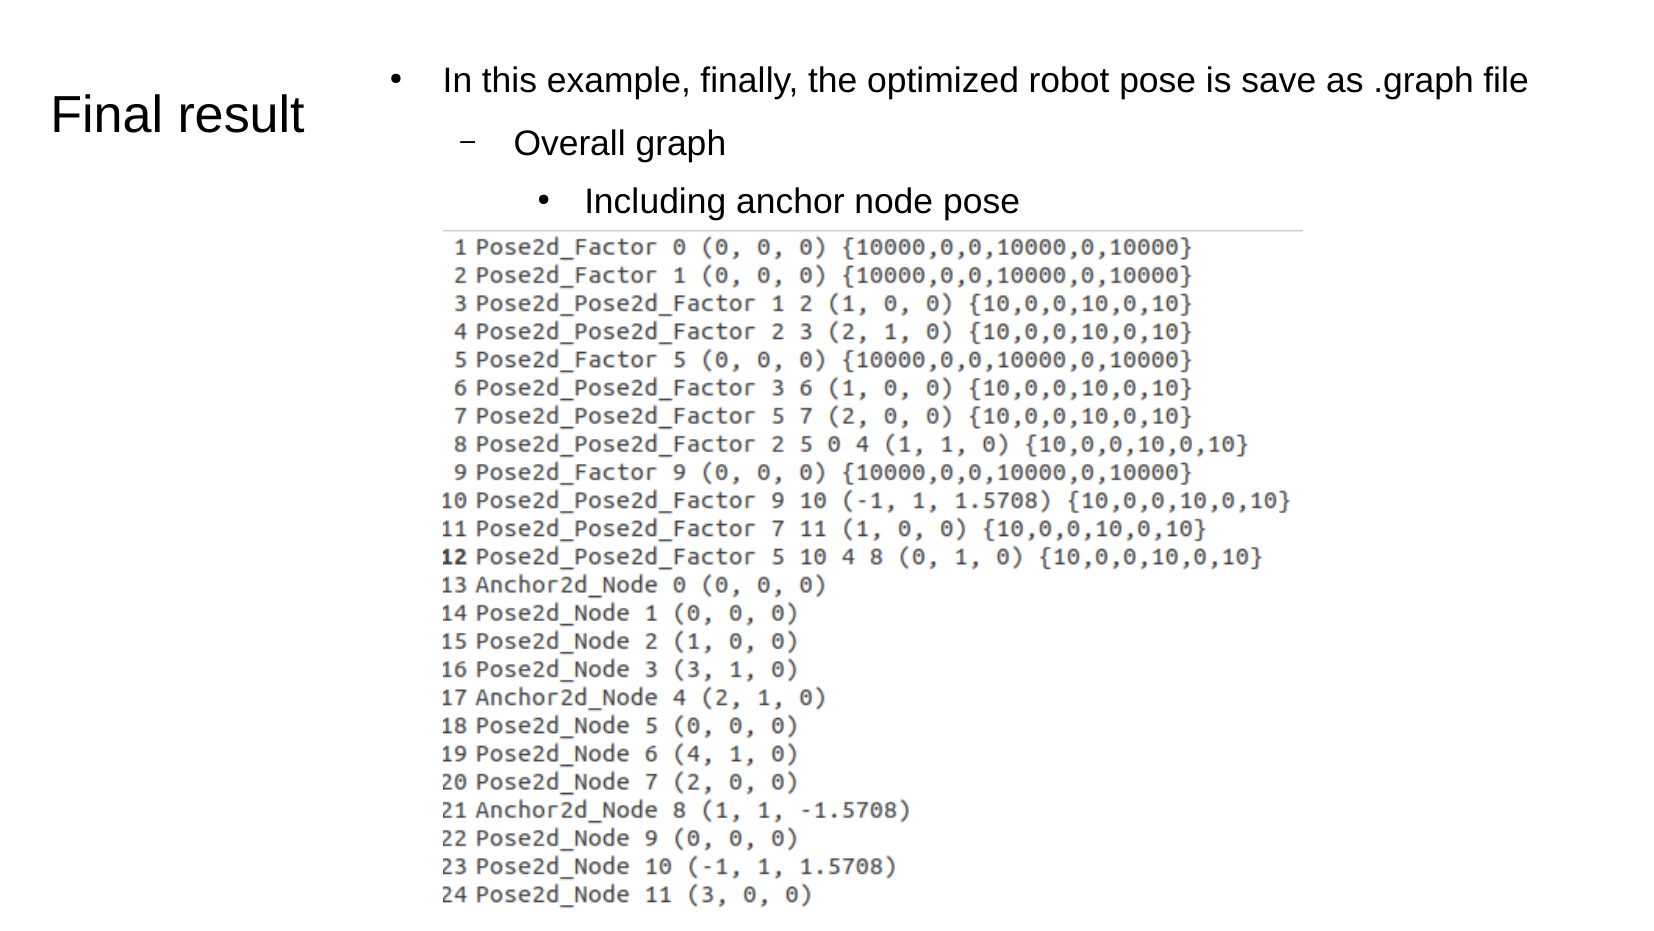

# Final result
In this example, finally, the optimized robot pose is save as .graph file
Overall graph
Including anchor node pose
Each robot’s own nodes’ pose